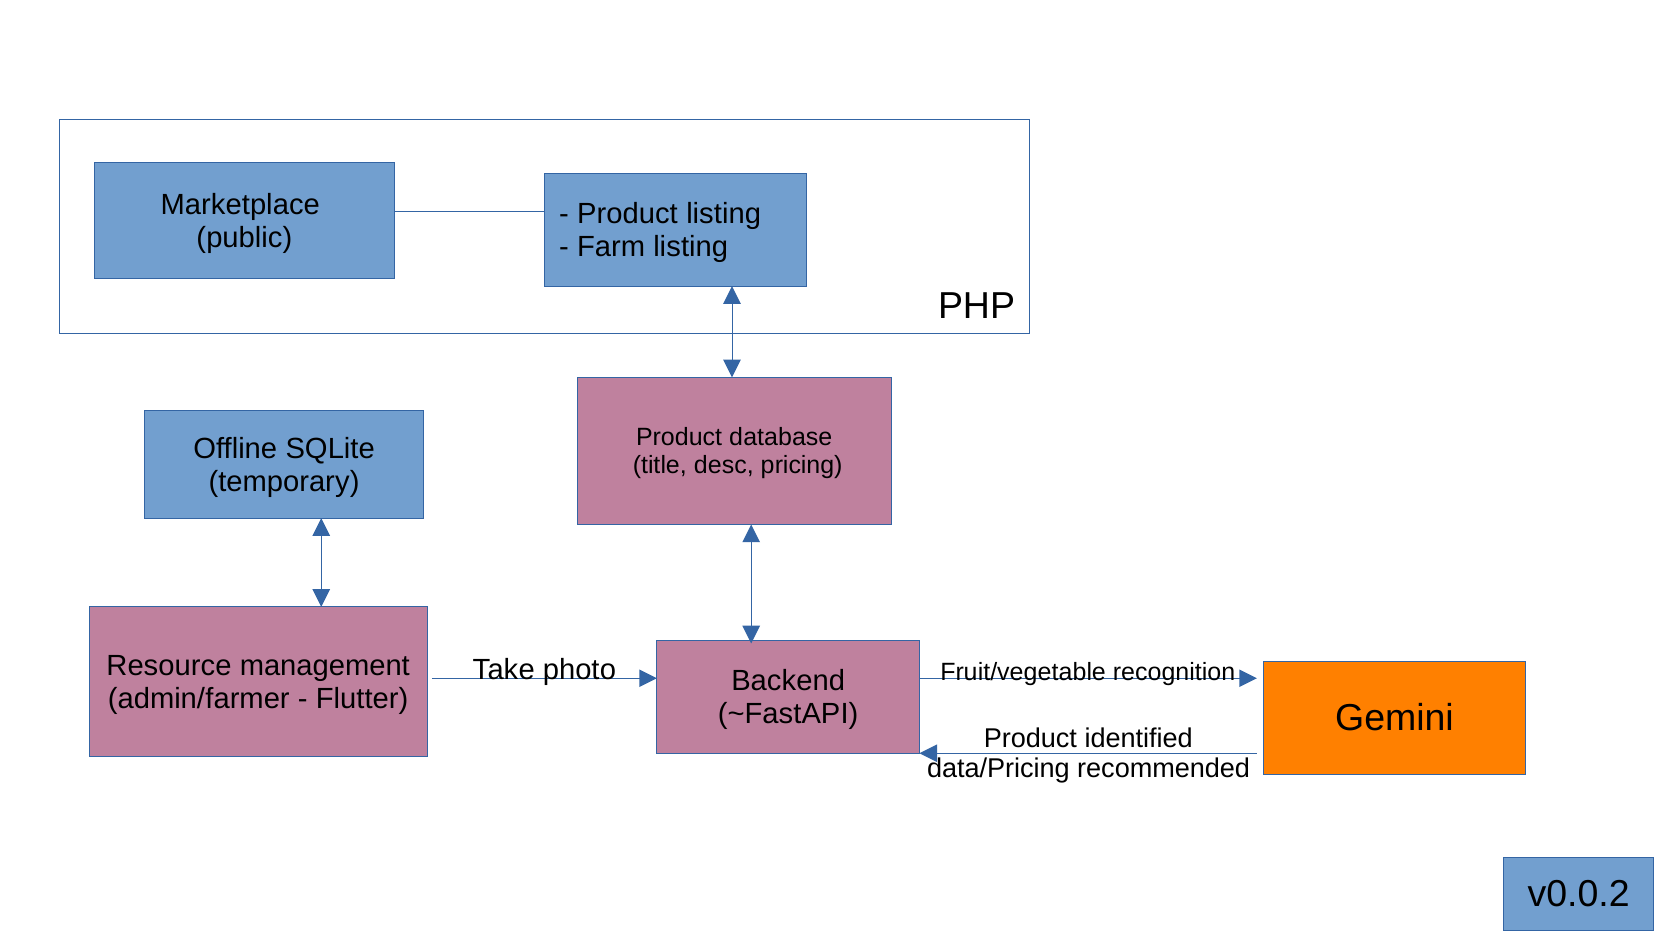

PHP
Marketplace
(public)
- Product listing
- Farm listing
Product database
 (title, desc, pricing)
Offline SQLite
(temporary)
Resource management
(admin/farmer - Flutter)
Backend
(~FastAPI)
Gemini
Take photo
Fruit/vegetable recognition
Product identified
data/Pricing recommended
v0.0.2